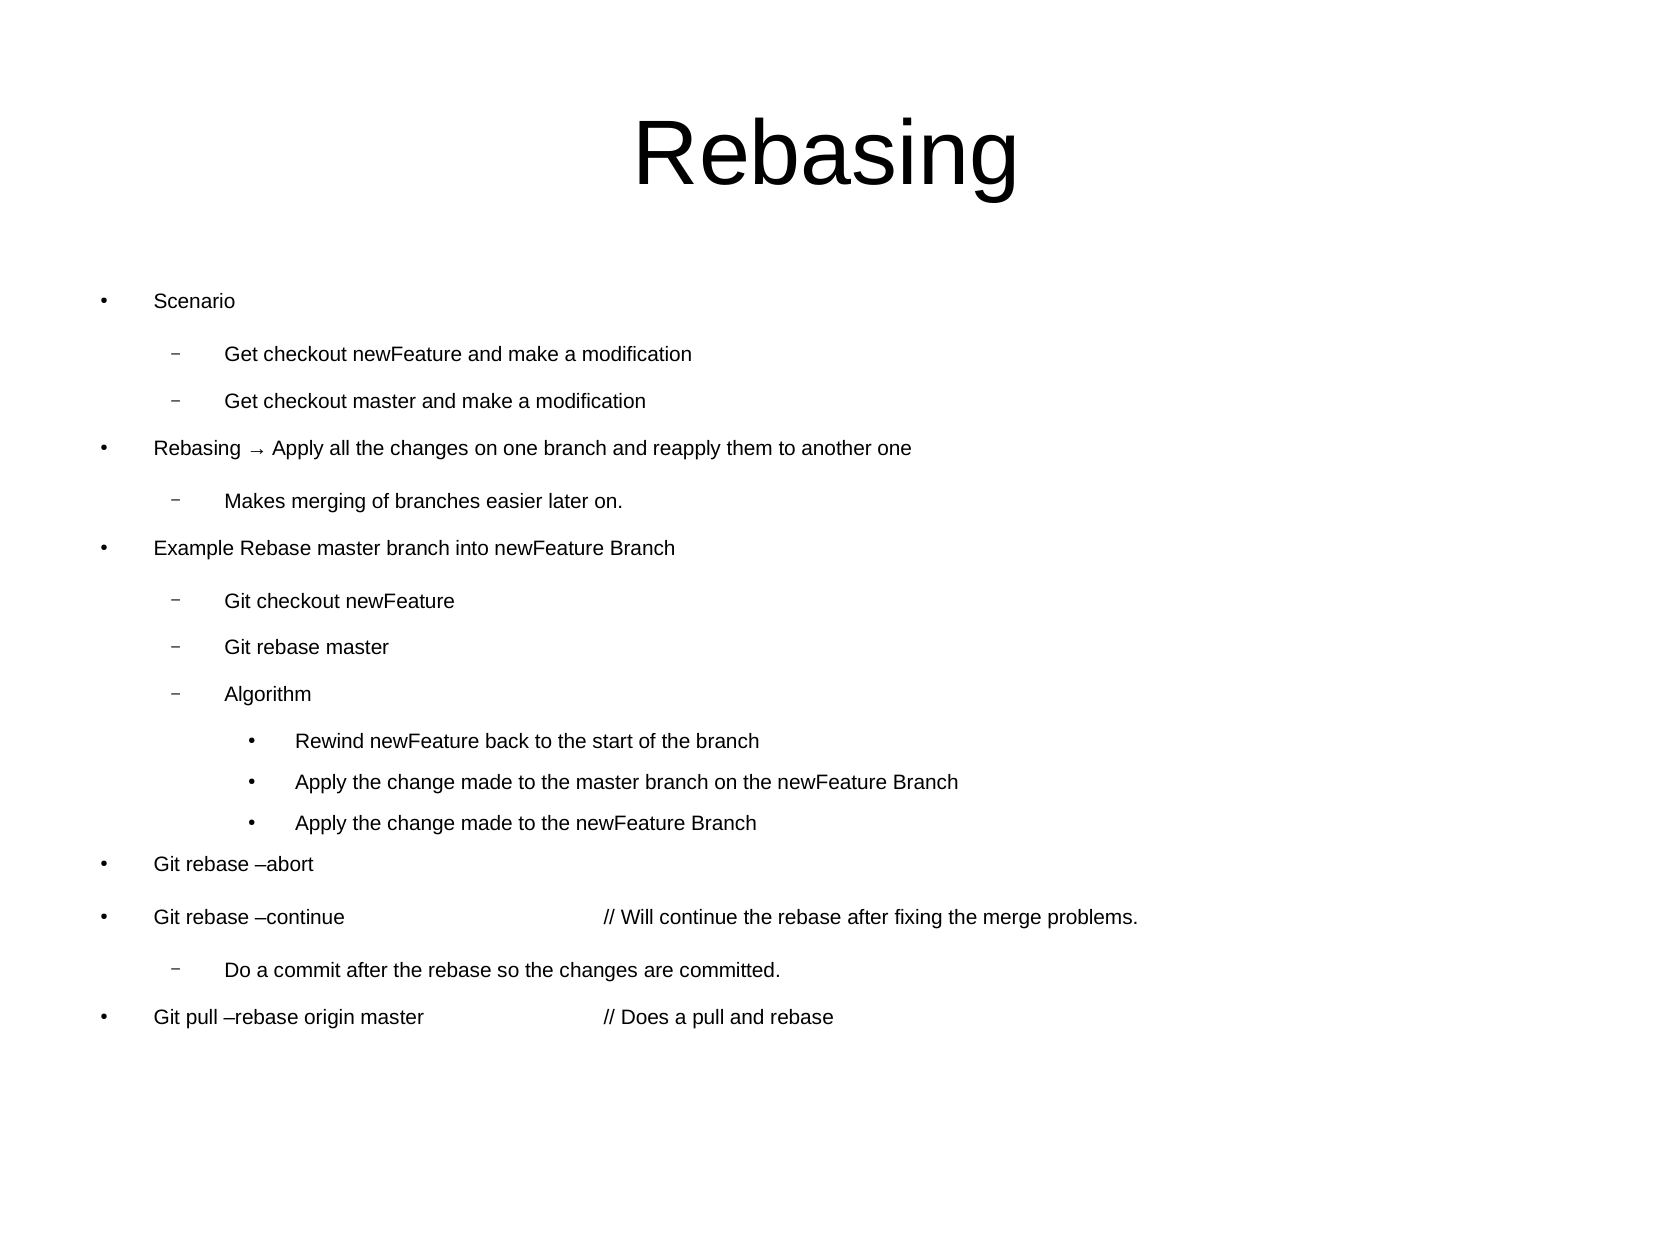

# Rebasing
Scenario
Get checkout newFeature and make a modification
Get checkout master and make a modification
Rebasing → Apply all the changes on one branch and reapply them to another one
Makes merging of branches easier later on.
Example Rebase master branch into newFeature Branch
Git checkout newFeature
Git rebase master
Algorithm
Rewind newFeature back to the start of the branch
Apply the change made to the master branch on the newFeature Branch
Apply the change made to the newFeature Branch
Git rebase –abort
Git rebase –continue 				// Will continue the rebase after fixing the merge problems.
Do a commit after the rebase so the changes are committed.
Git pull –rebase origin master			// Does a pull and rebase